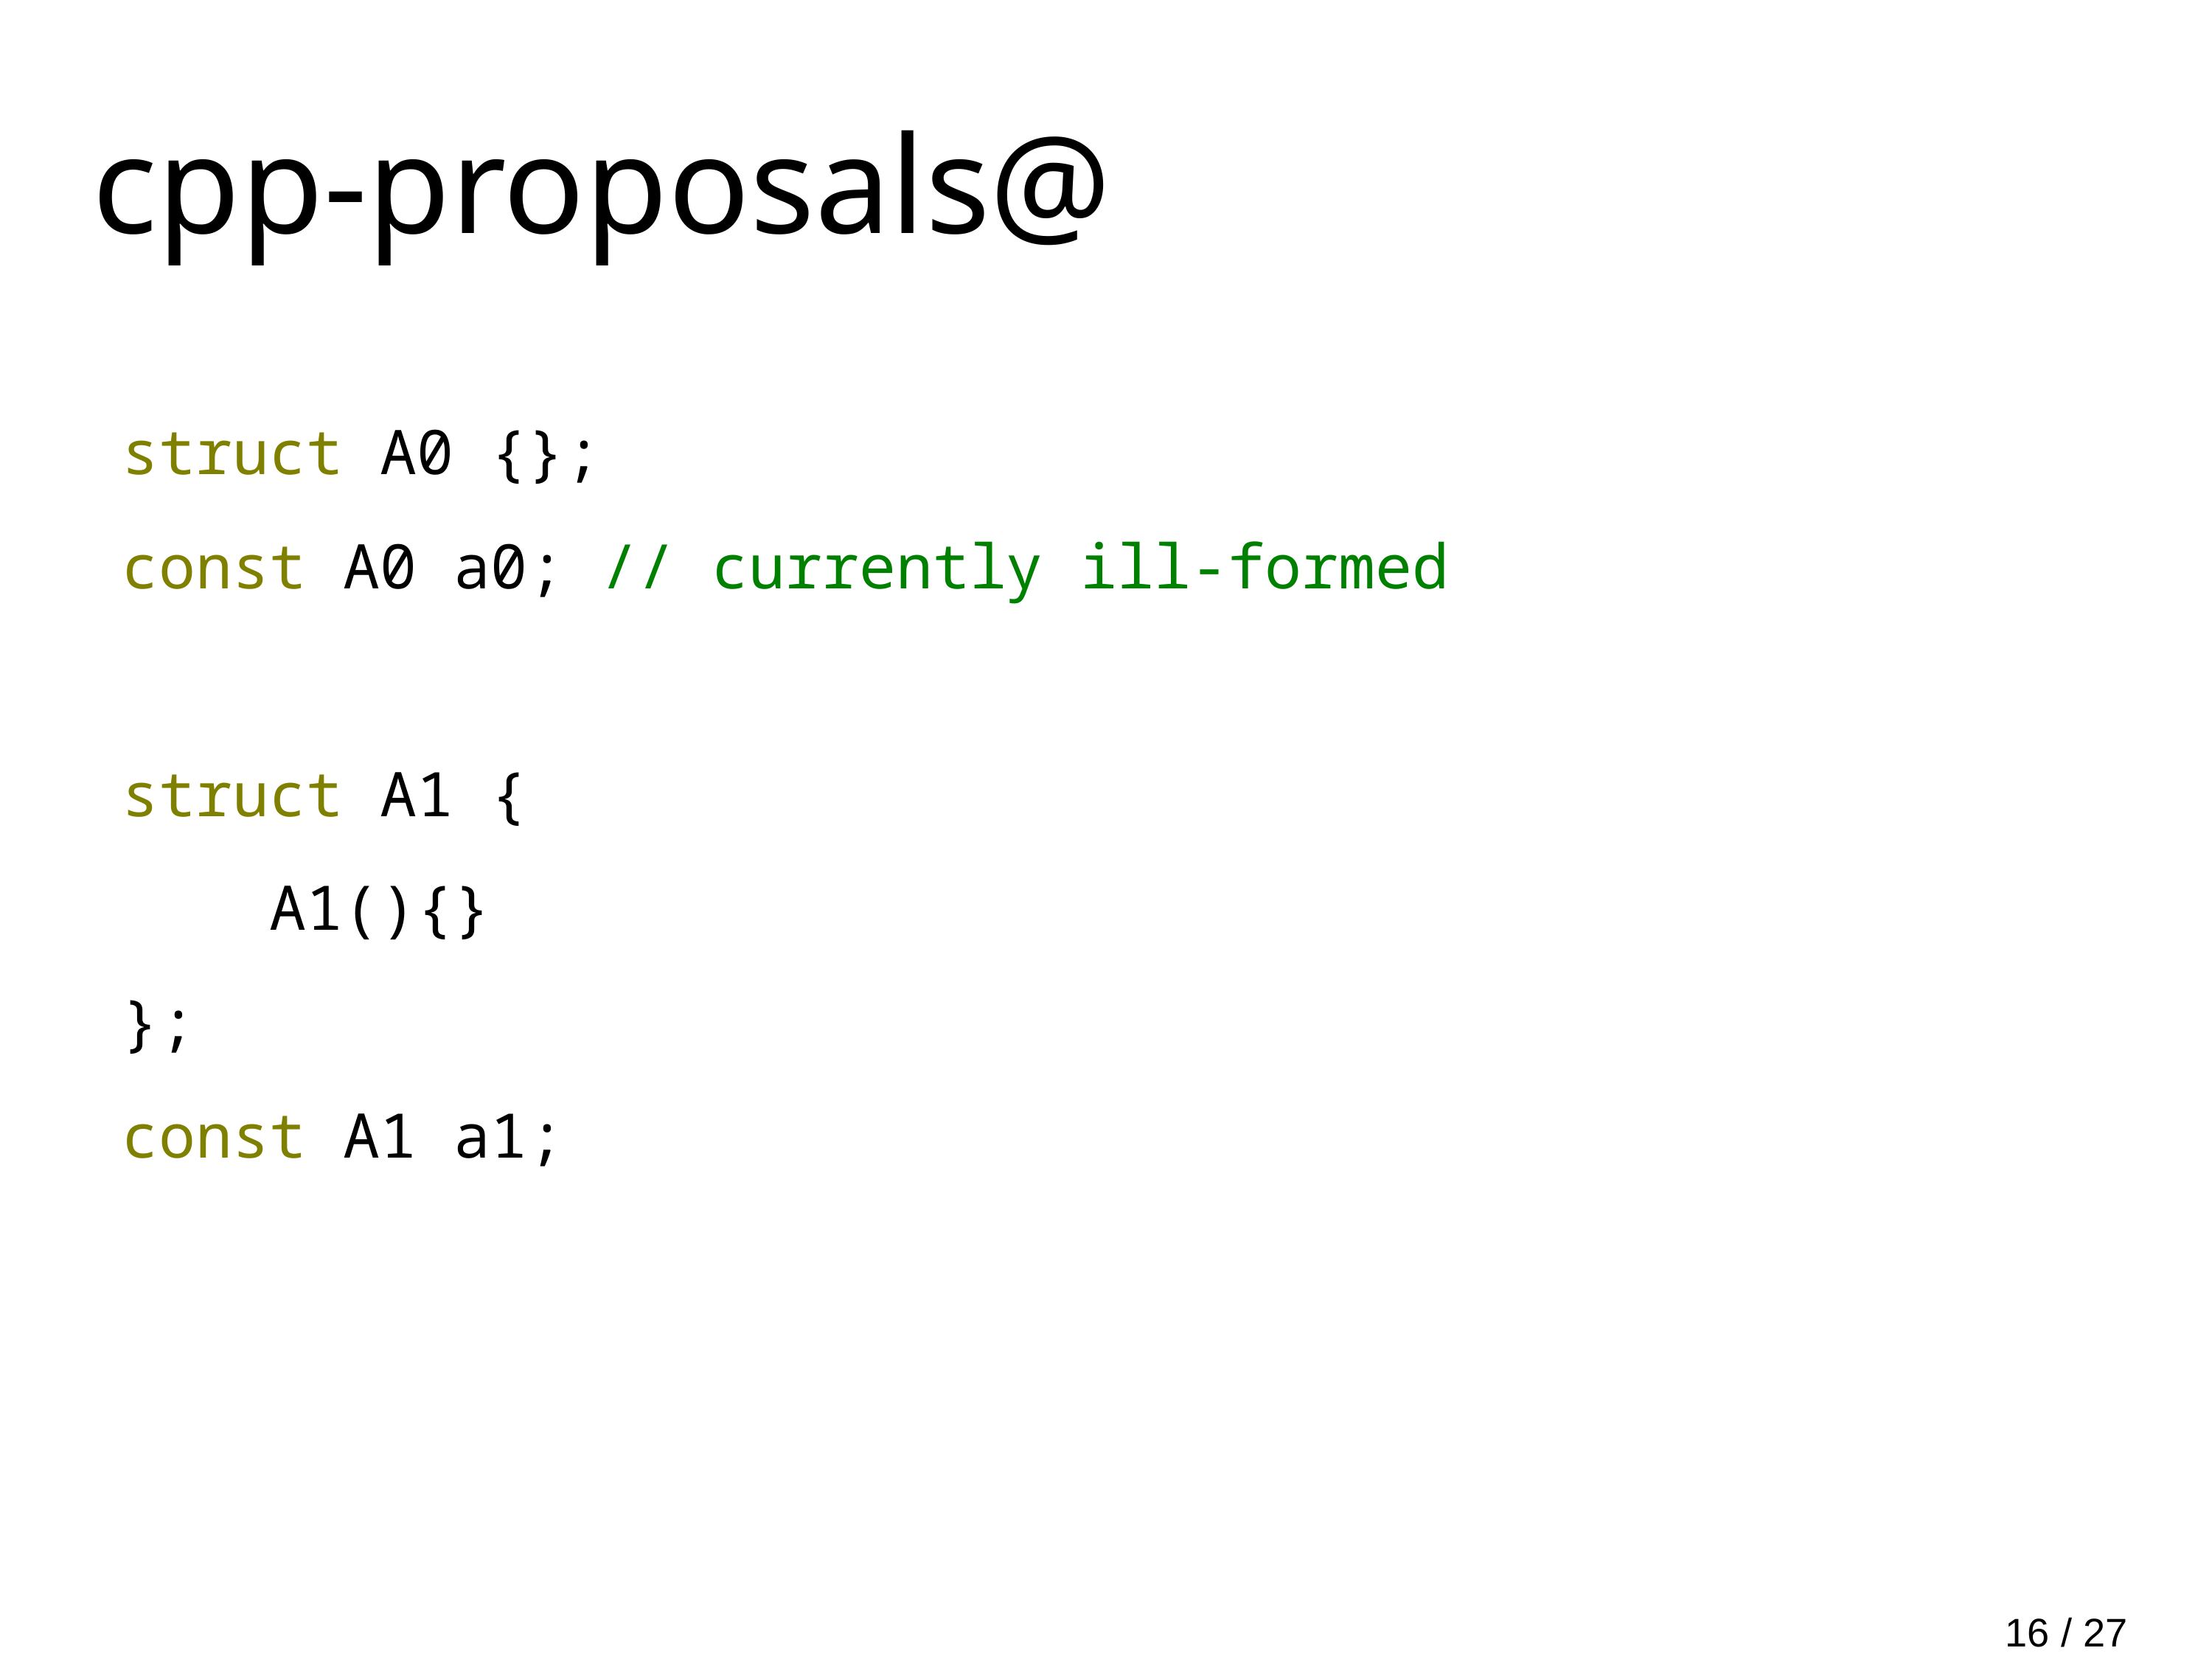

# cpp-proposals@
struct A0 {};
const A0 a0; // currently ill-formed
struct A1 {
 A1(){}
};
const A1 a1;